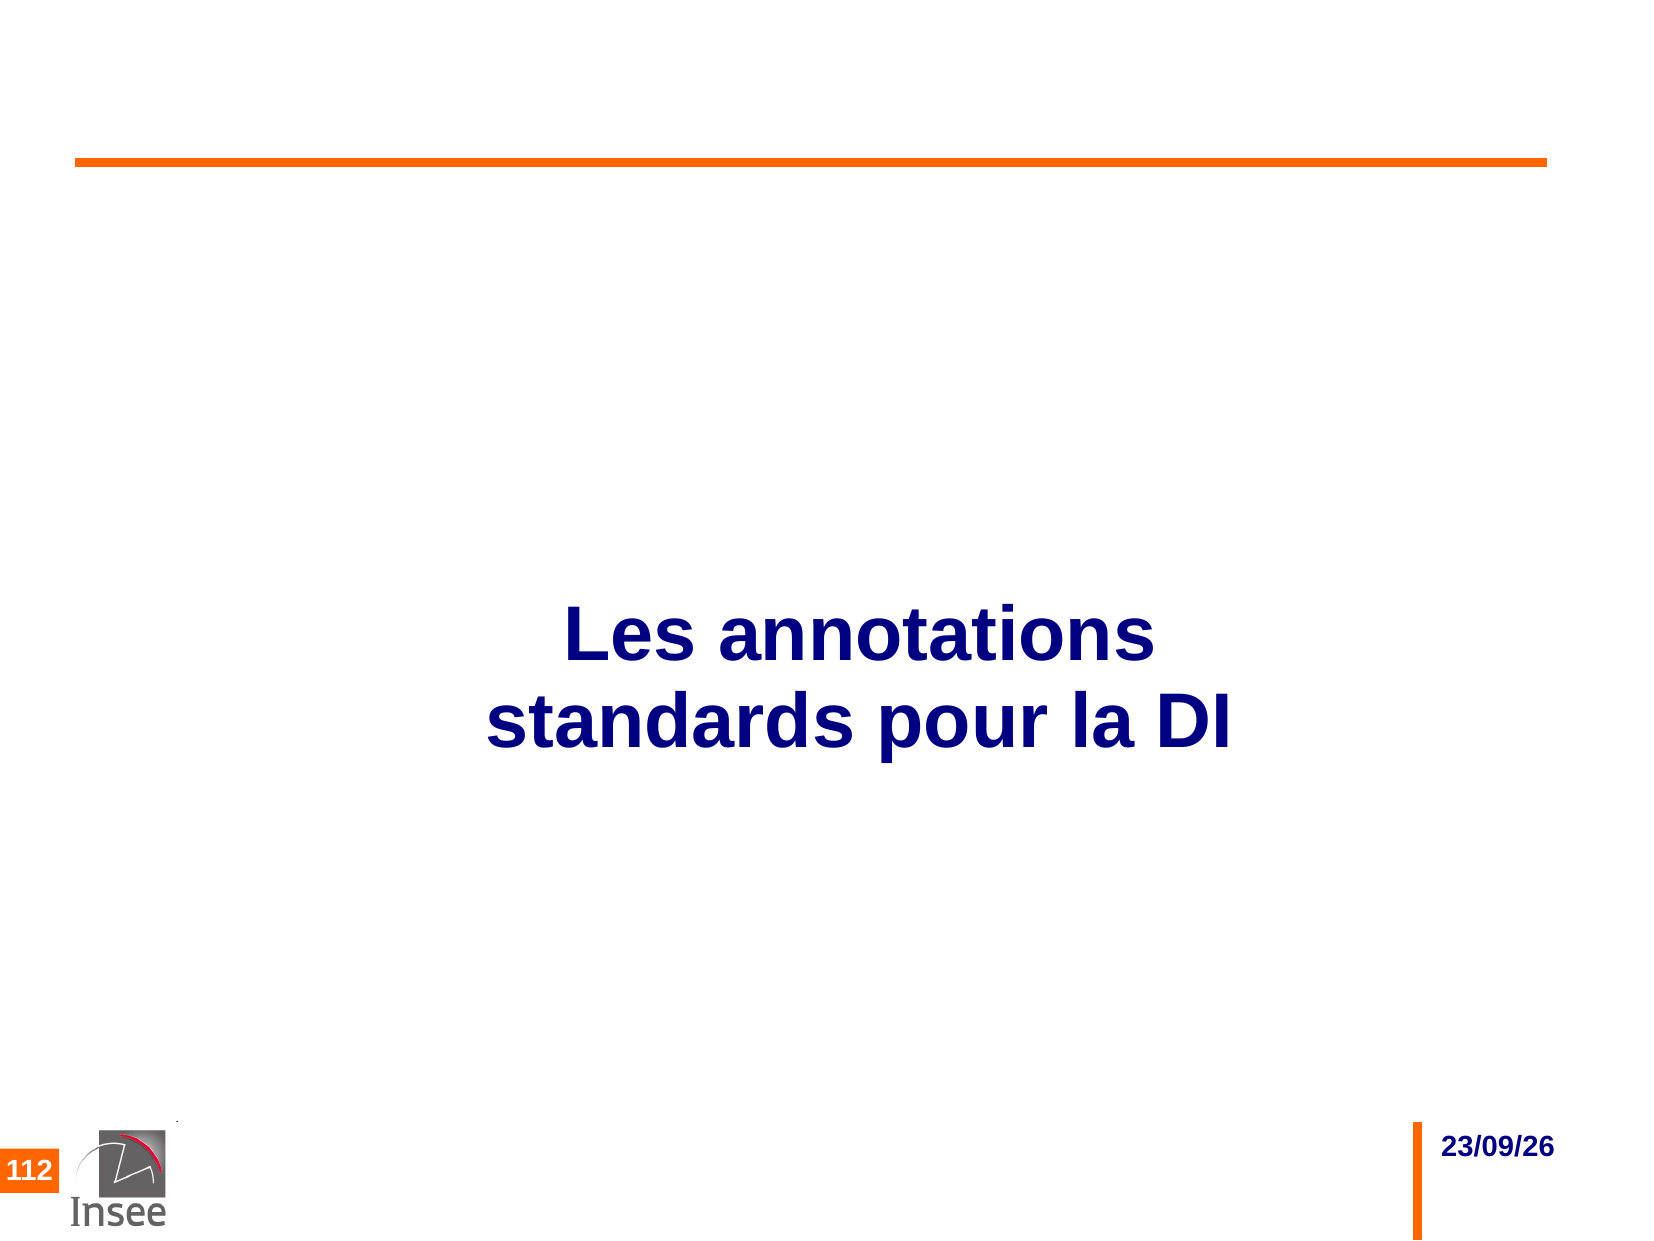

#
Les annotations standards pour la DI
112